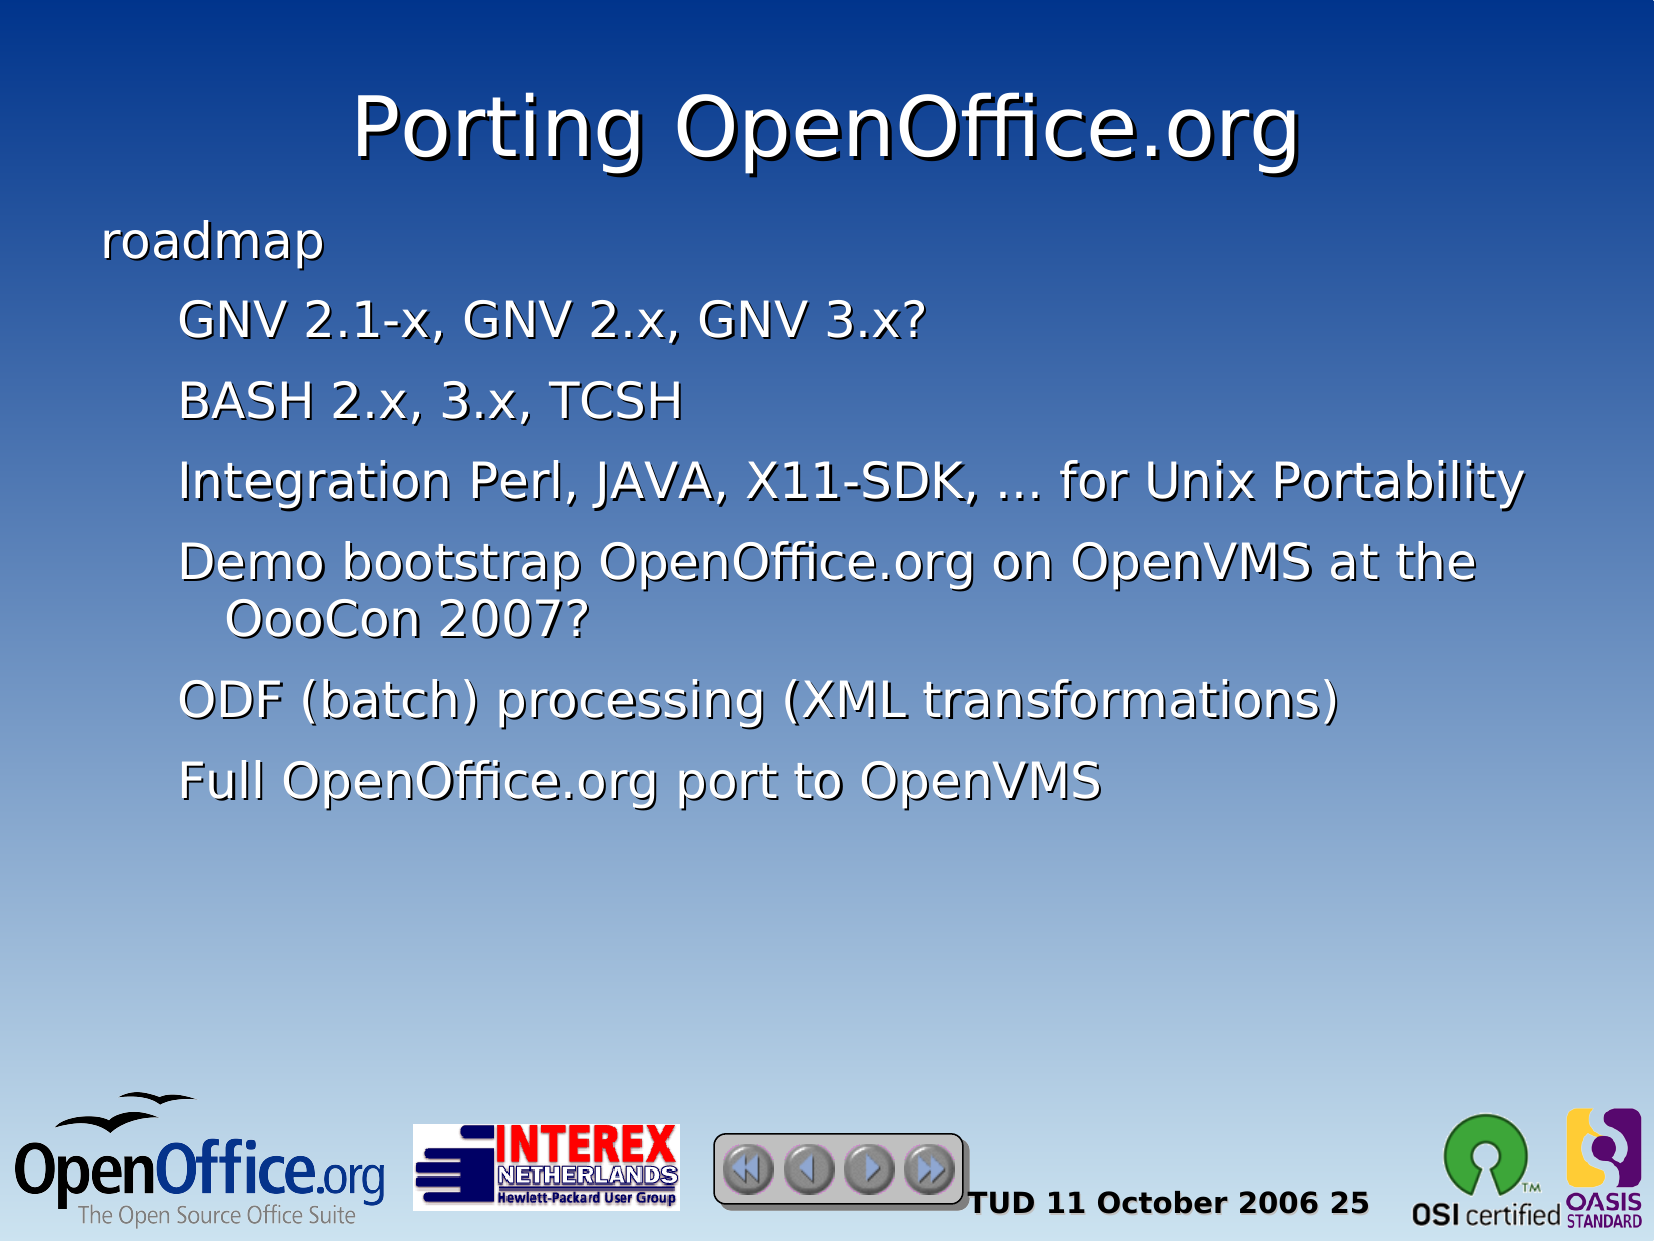

# Porting OpenOffice.org
roadmap
GNV 2.1-x, GNV 2.x, GNV 3.x?
BASH 2.x, 3.x, TCSH
Integration Perl, JAVA, X11-SDK, ... for Unix Portability
Demo bootstrap OpenOffice.org on OpenVMS at the OooCon 2007?
ODF (batch) processing (XML transformations)
Full OpenOffice.org port to OpenVMS
TUD 11 October 2006